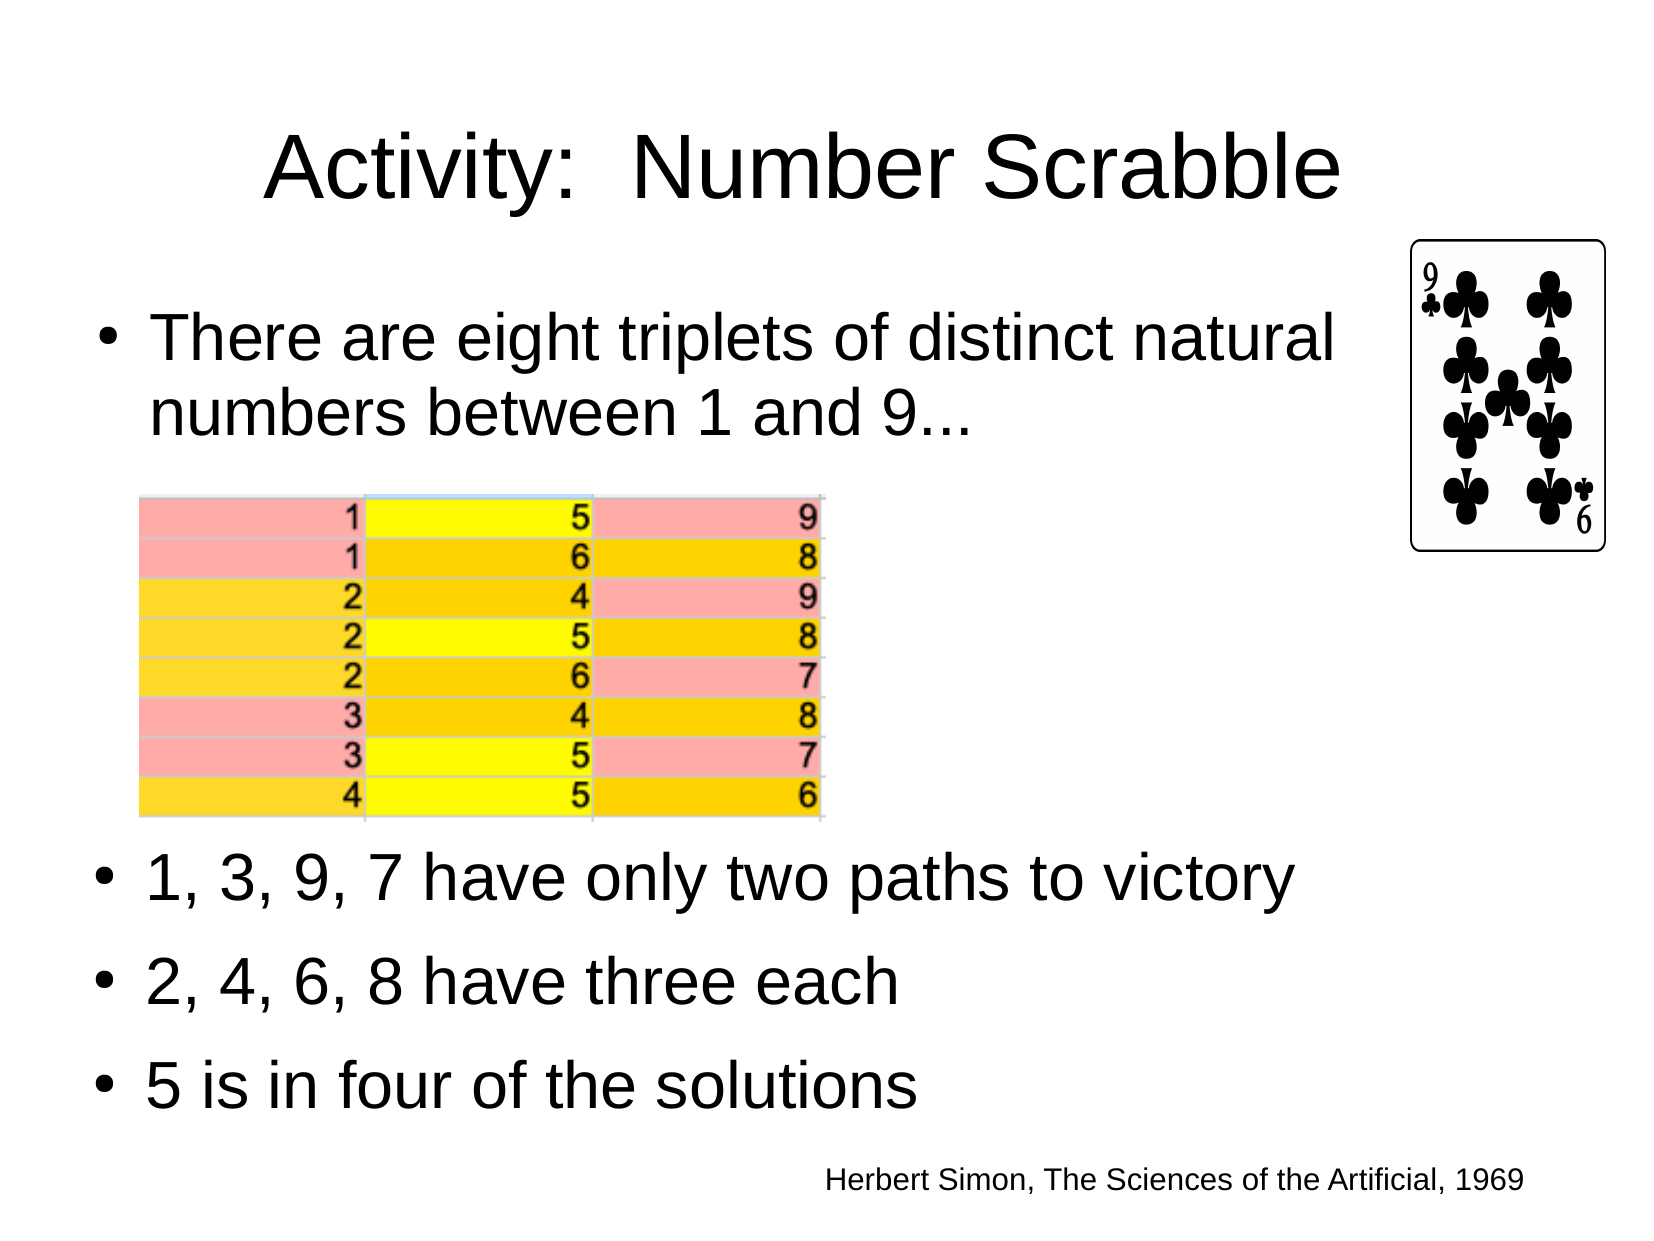

# Activity: Number Scrabble
There are eight triplets of distinct natural numbers between 1 and 9...
1, 3, 9, 7 have only two paths to victory
2, 4, 6, 8 have three each
5 is in four of the solutions
Herbert Simon, The Sciences of the Artificial, 1969